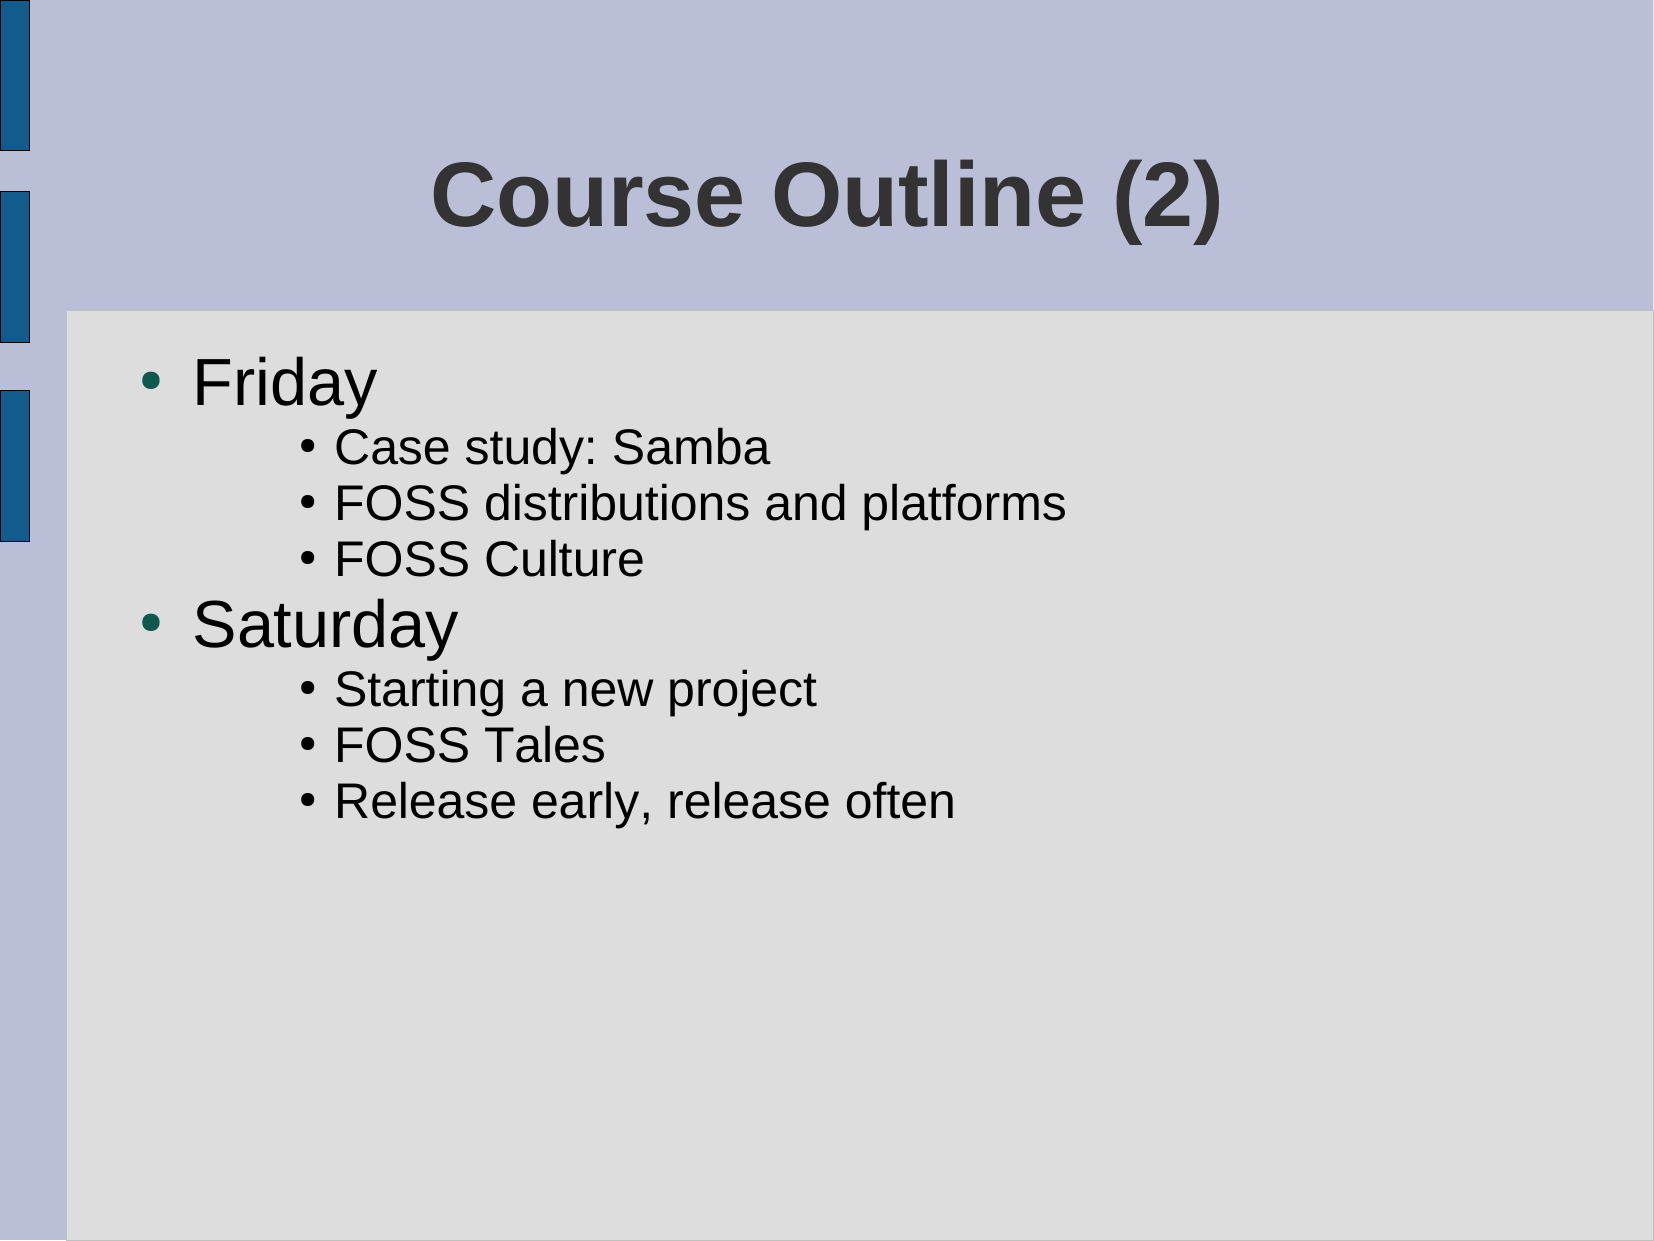

# Course Outline (2)
Friday
Case study: Samba
FOSS distributions and platforms
FOSS Culture
Saturday
Starting a new project
FOSS Tales
Release early, release often